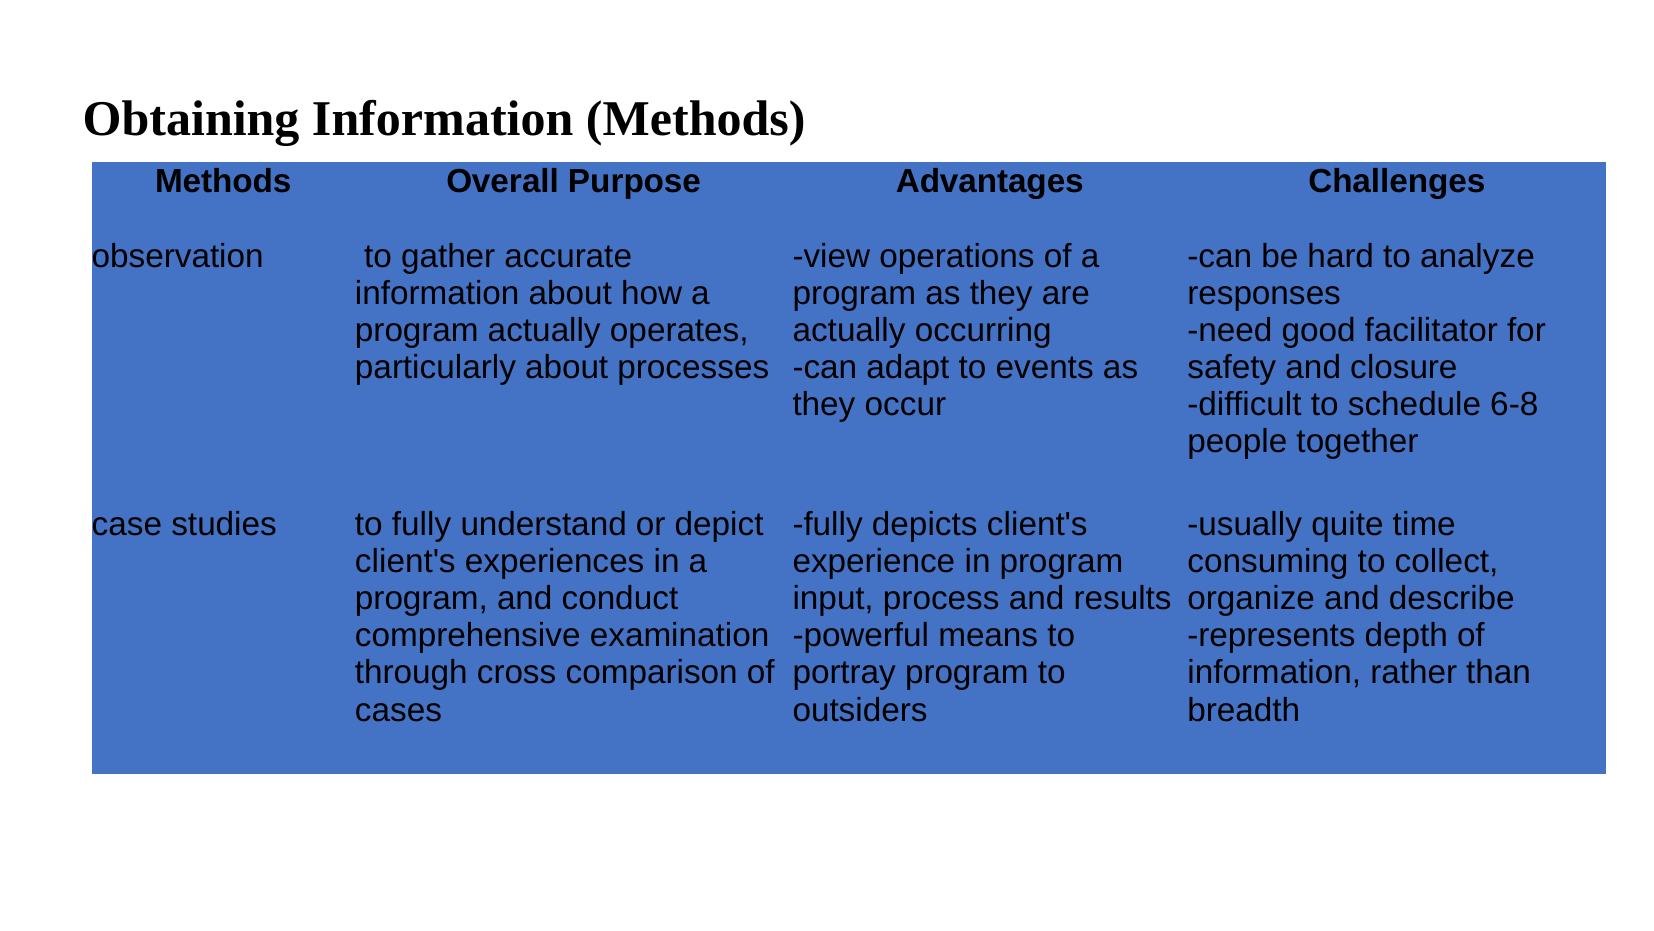

# Obtaining Information (Methods)
| Methods | Overall Purpose | Advantages | Challenges |
| --- | --- | --- | --- |
| observation | to gather accurate information about how a program actually operates, particularly about processes | -view operations of a program as they are actually occurring -can adapt to events as they occur | -can be hard to analyze responses -need good facilitator for safety and closure -difficult to schedule 6-8 people together |
| case studies | to fully understand or depict client's experiences in a program, and conduct comprehensive examination through cross comparison of cases | -fully depicts client's experience in program input, process and results -powerful means to portray program to outsiders | -usually quite time consuming to collect, organize and describe -represents depth of information, rather than breadth |